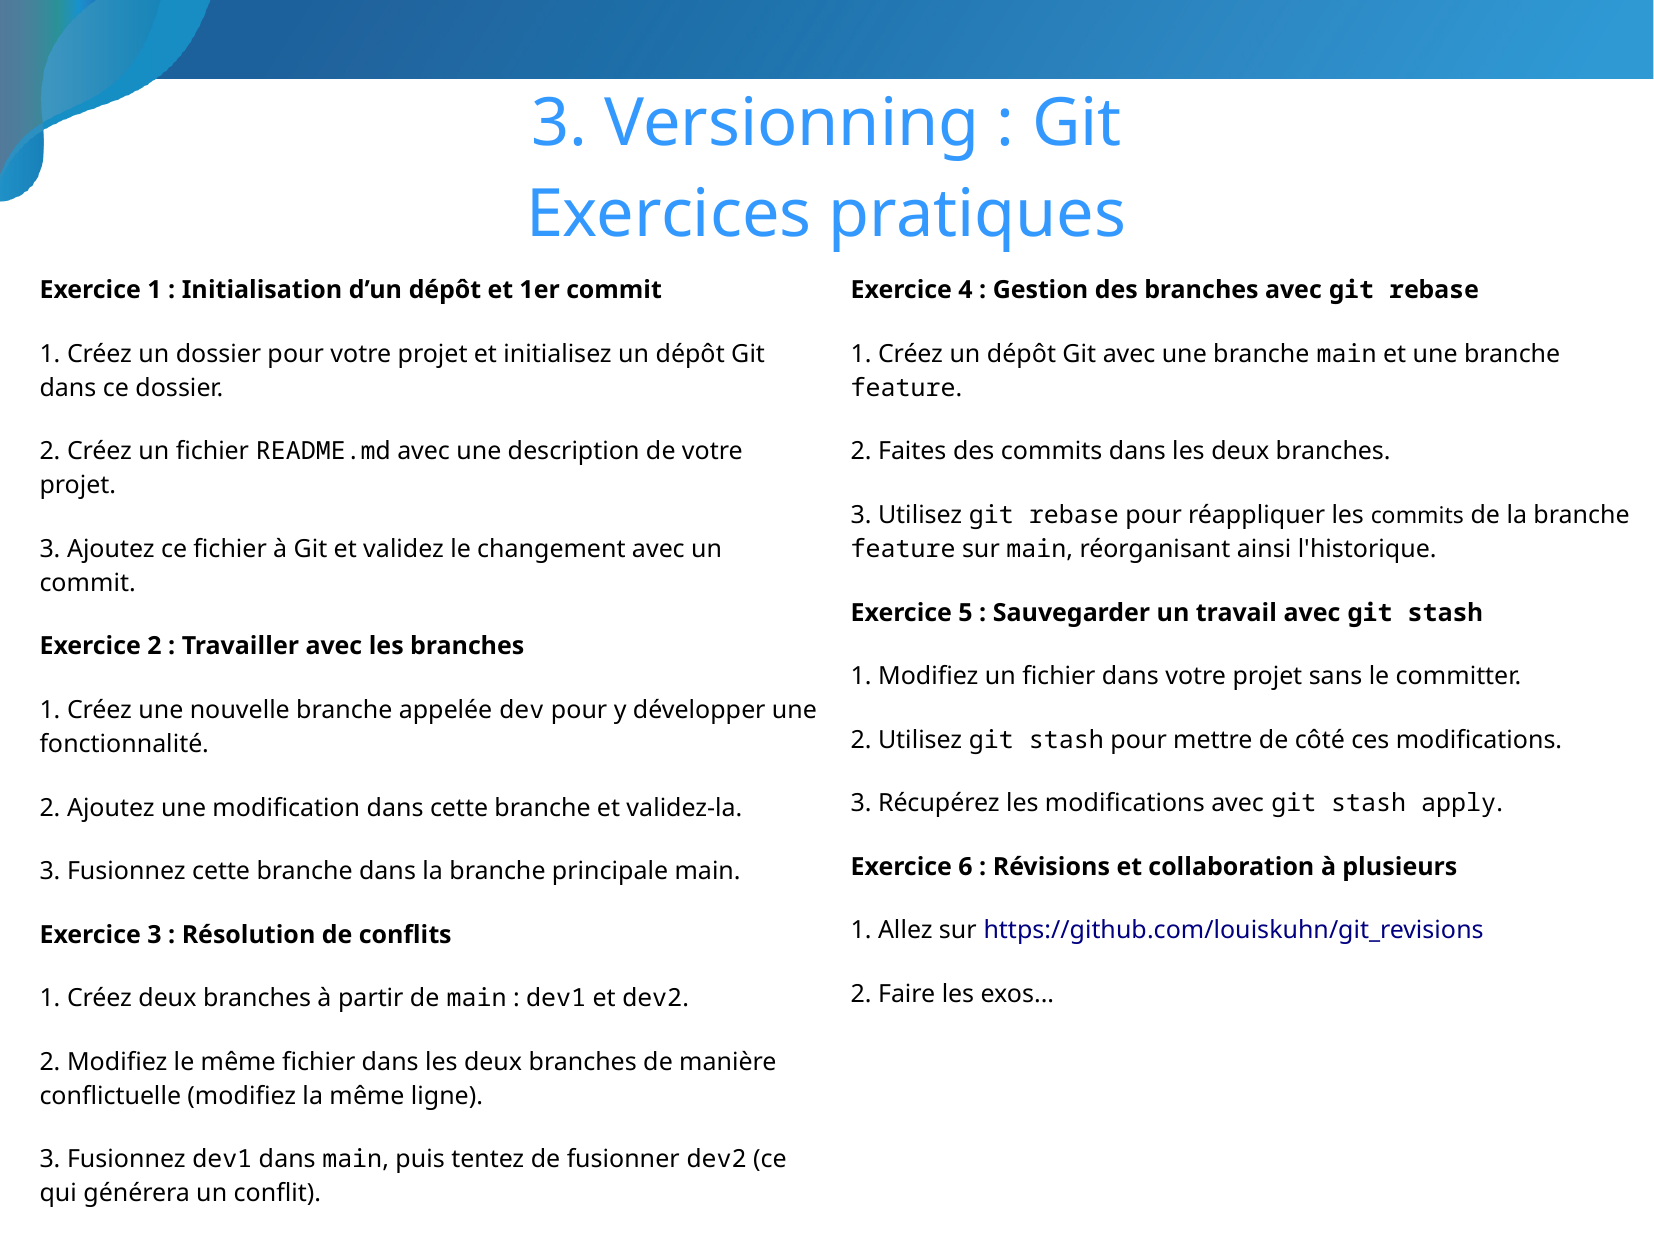

# 3. Versionning : Git Exercices pratiques
Exercice 1 : Initialisation d’un dépôt et 1er commit
1. Créez un dossier pour votre projet et initialisez un dépôt Git dans ce dossier.
2. Créez un fichier README.md avec une description de votre projet.
3. Ajoutez ce fichier à Git et validez le changement avec un commit.
Exercice 2 : Travailler avec les branches
1. Créez une nouvelle branche appelée dev pour y développer une fonctionnalité.
2. Ajoutez une modification dans cette branche et validez-la.
3. Fusionnez cette branche dans la branche principale main.
Exercice 3 : Résolution de conflits
1. Créez deux branches à partir de main : dev1 et dev2.
2. Modifiez le même fichier dans les deux branches de manière conflictuelle (modifiez la même ligne).
3. Fusionnez dev1 dans main, puis tentez de fusionner dev2 (ce qui générera un conflit).
4. Résolvez manuellement le conflit et complétez la fusion.
Exercice 4 : Gestion des branches avec git rebase
1. Créez un dépôt Git avec une branche main et une branche feature.
2. Faites des commits dans les deux branches.
3. Utilisez git rebase pour réappliquer les commits de la branche feature sur main, réorganisant ainsi l'historique.
Exercice 5 : Sauvegarder un travail avec git stash
1. Modifiez un fichier dans votre projet sans le committer.
2. Utilisez git stash pour mettre de côté ces modifications.
3. Récupérez les modifications avec git stash apply.
Exercice 6 : Révisions et collaboration à plusieurs
1. Allez sur https://github.com/louiskuhn/git_revisions
2. Faire les exos...